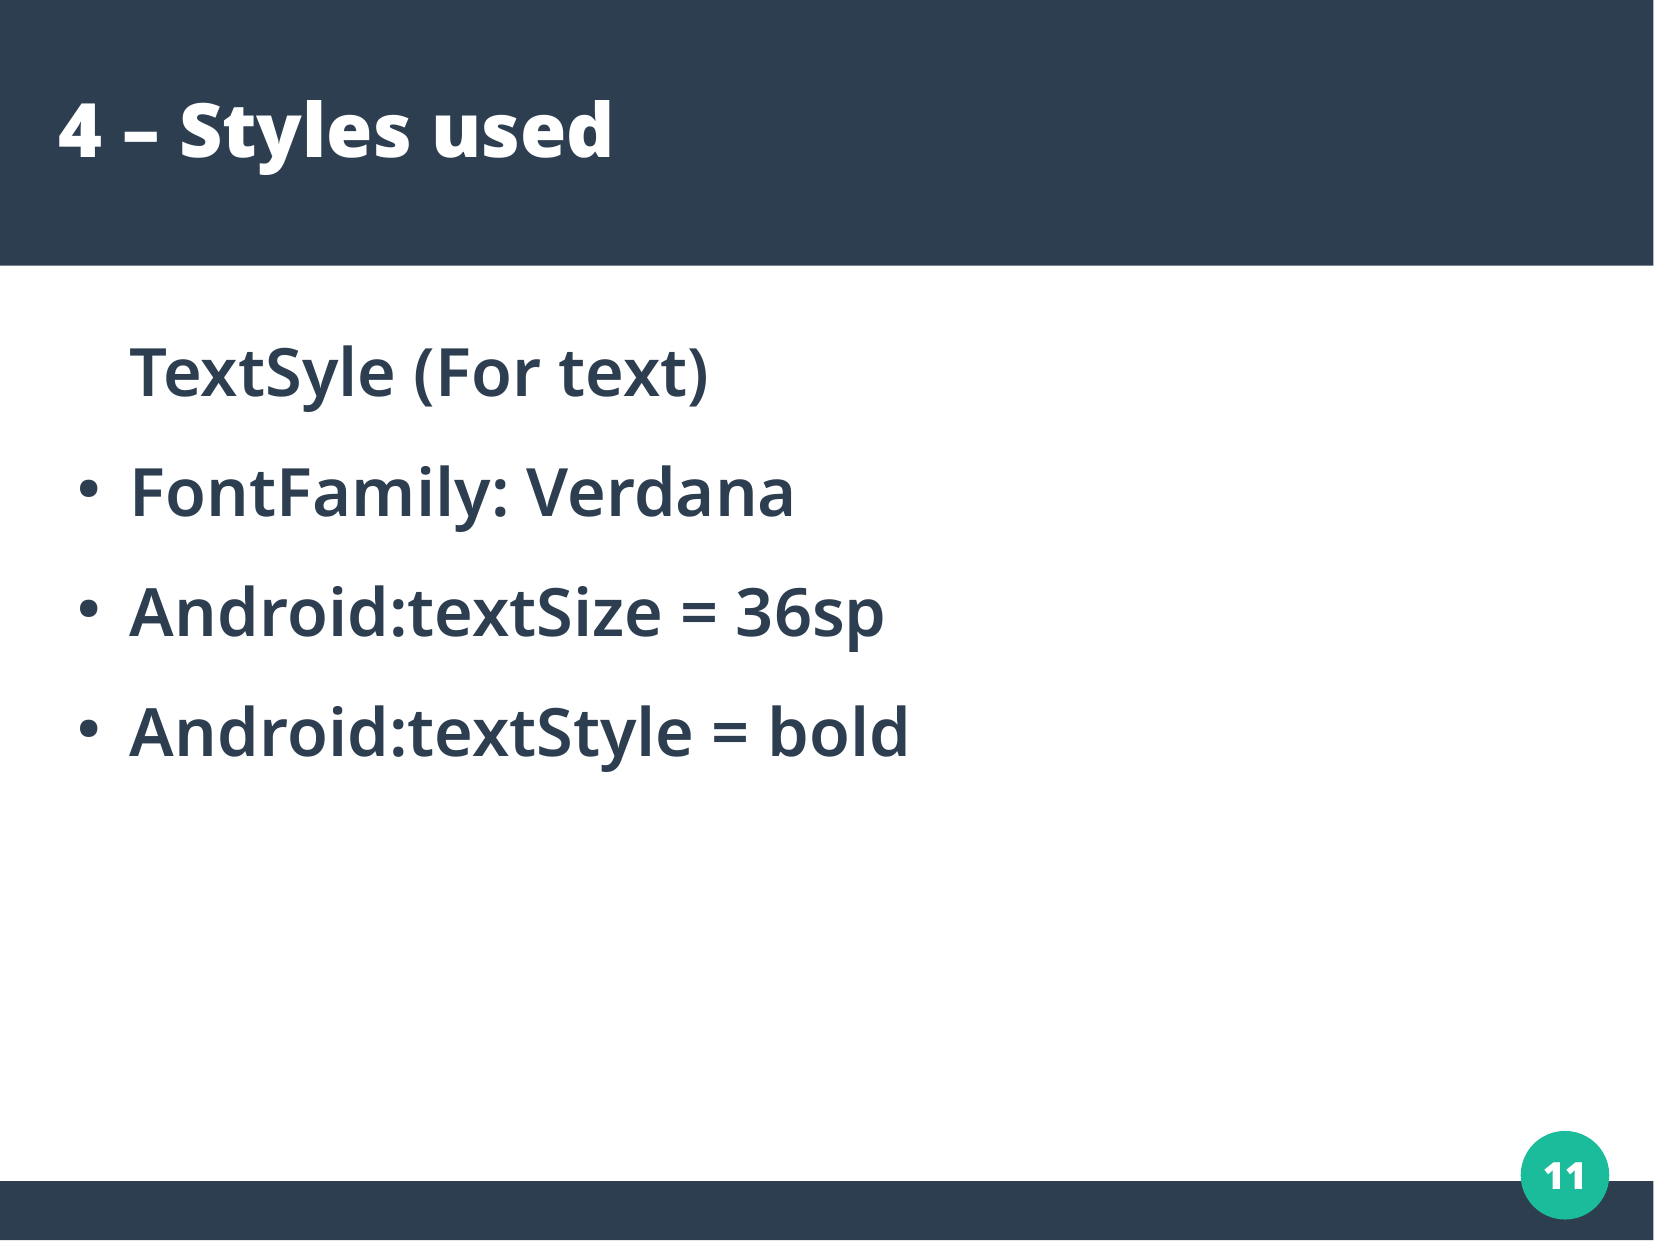

# 4 – Styles used
TextSyle (For text)
FontFamily: Verdana
Android:textSize = 36sp
Android:textStyle = bold
11